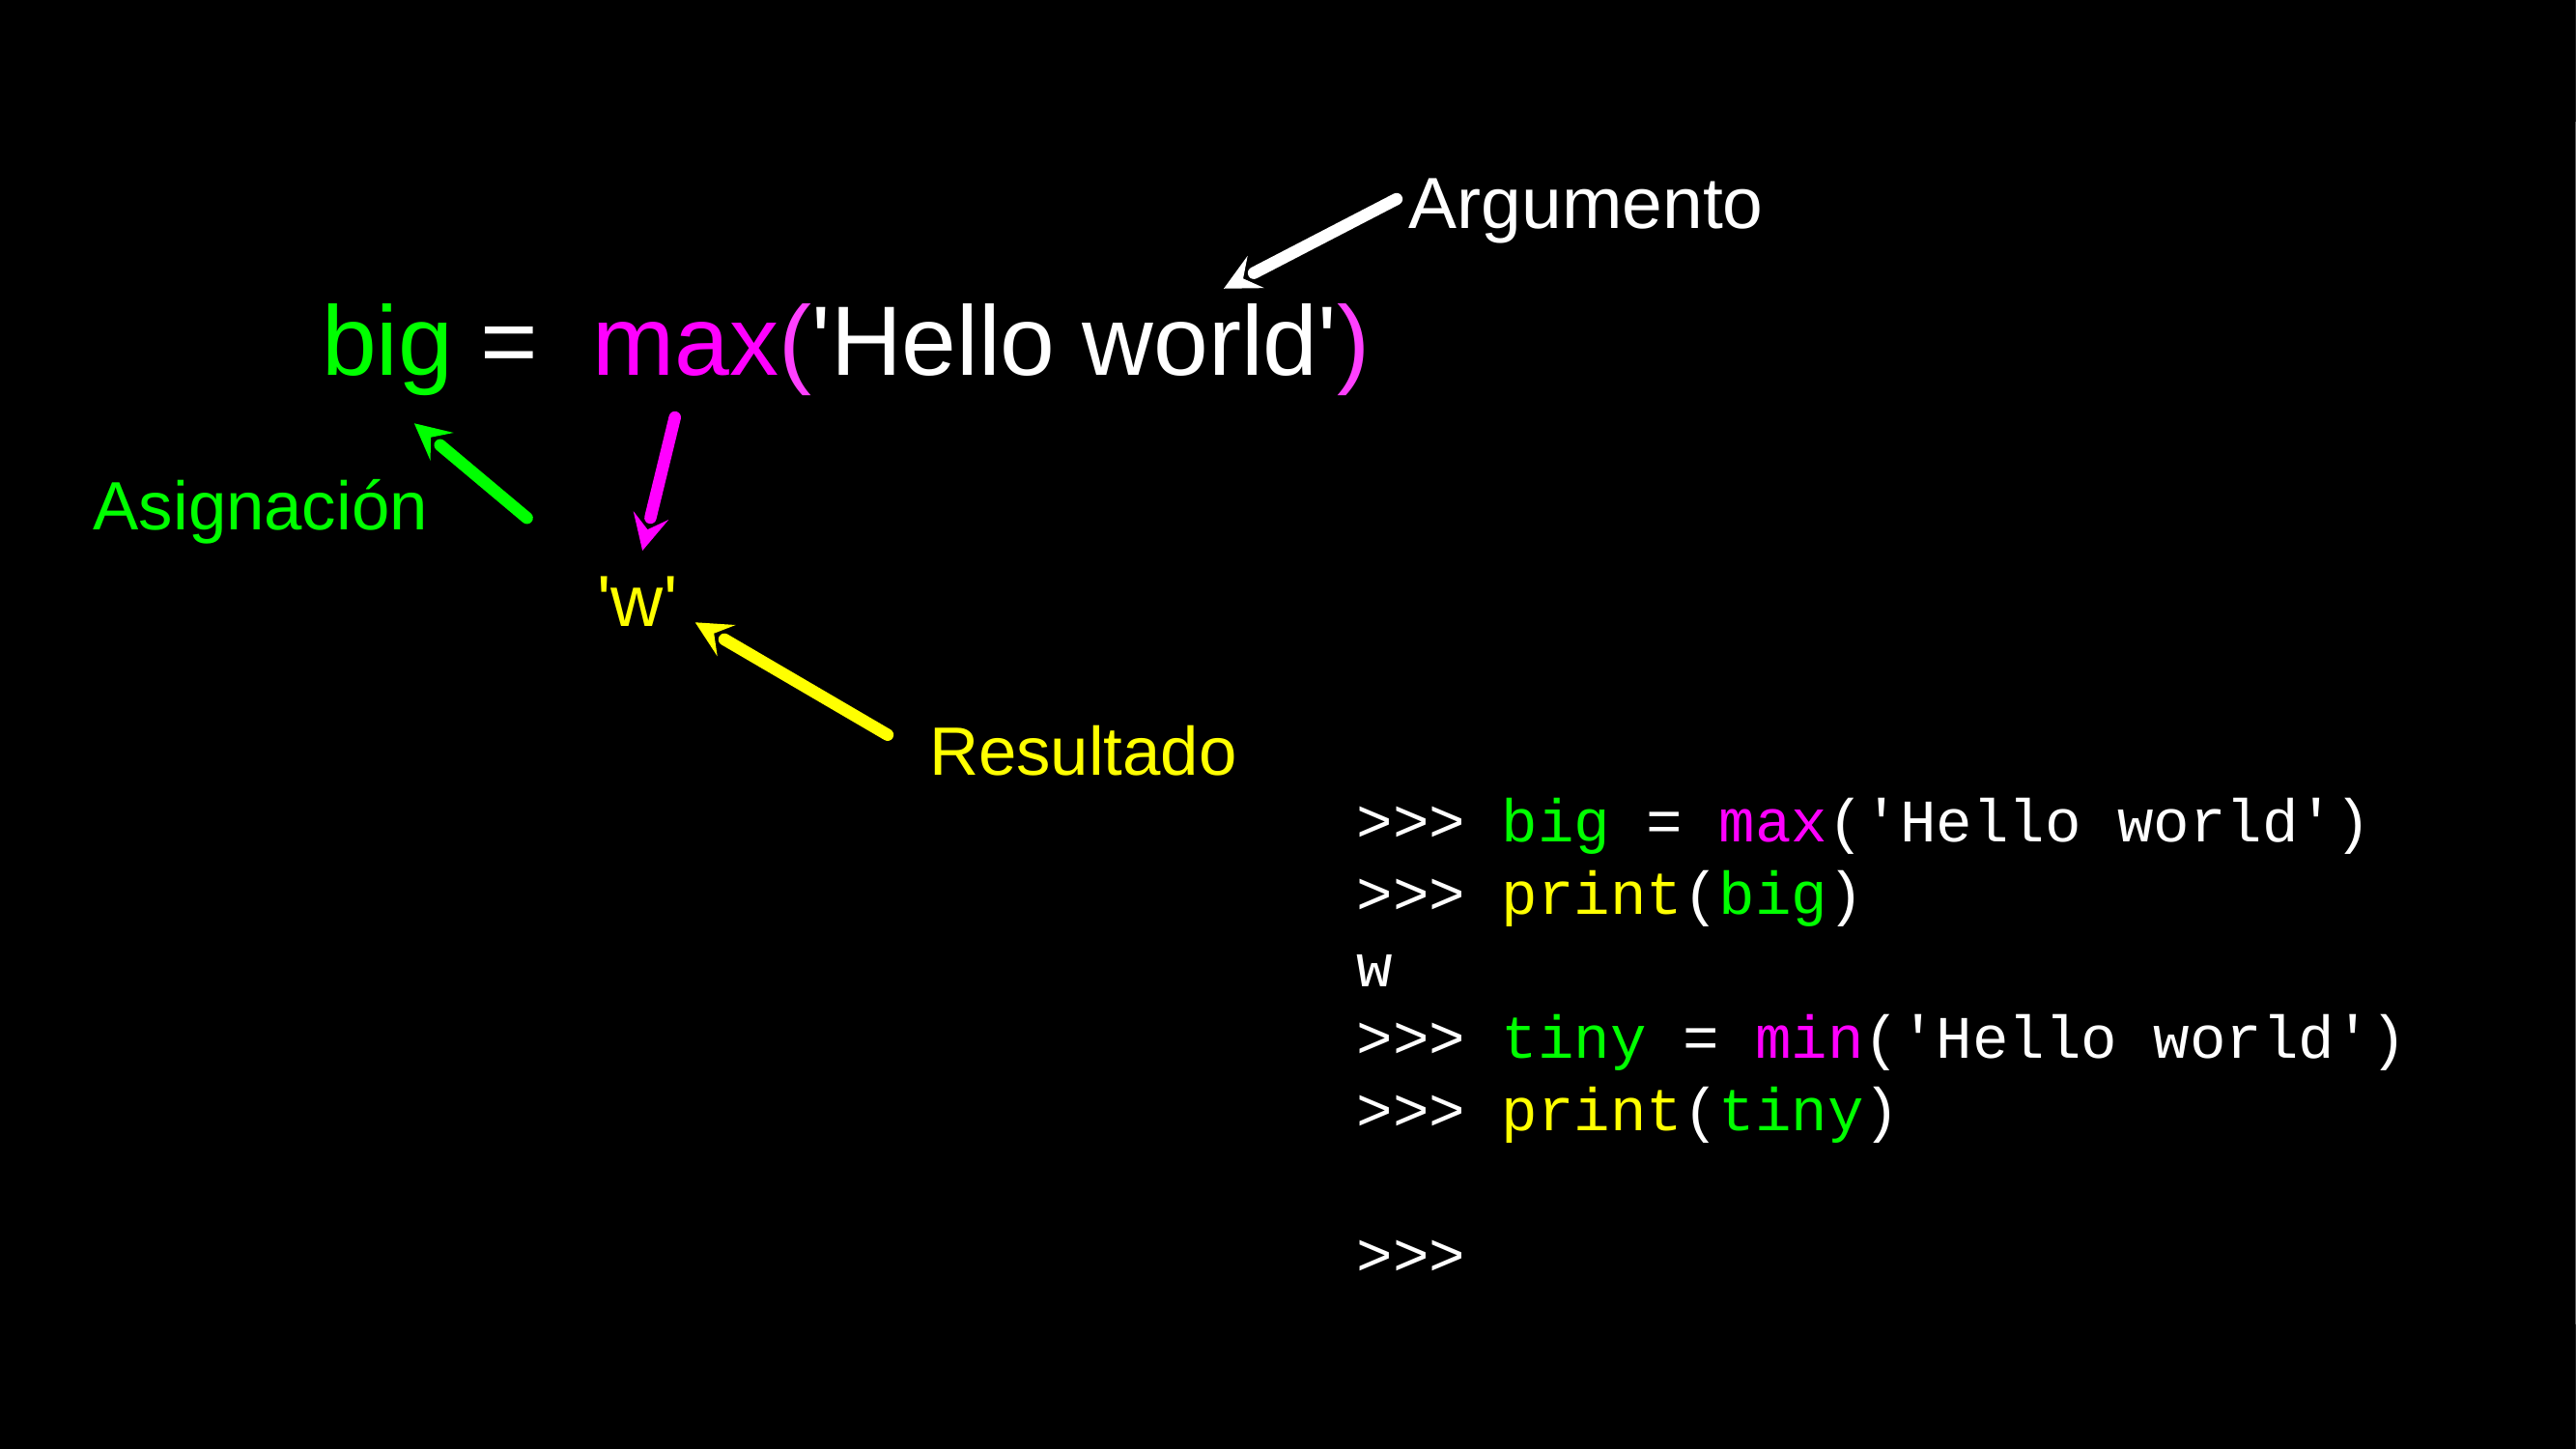

Argumento
big = max('Hello world')
Asignación
'w'
Resultado
>>> big = max('Hello world')
>>> print(big)
w
>>> tiny = min('Hello world')
>>> print(tiny)
>>>